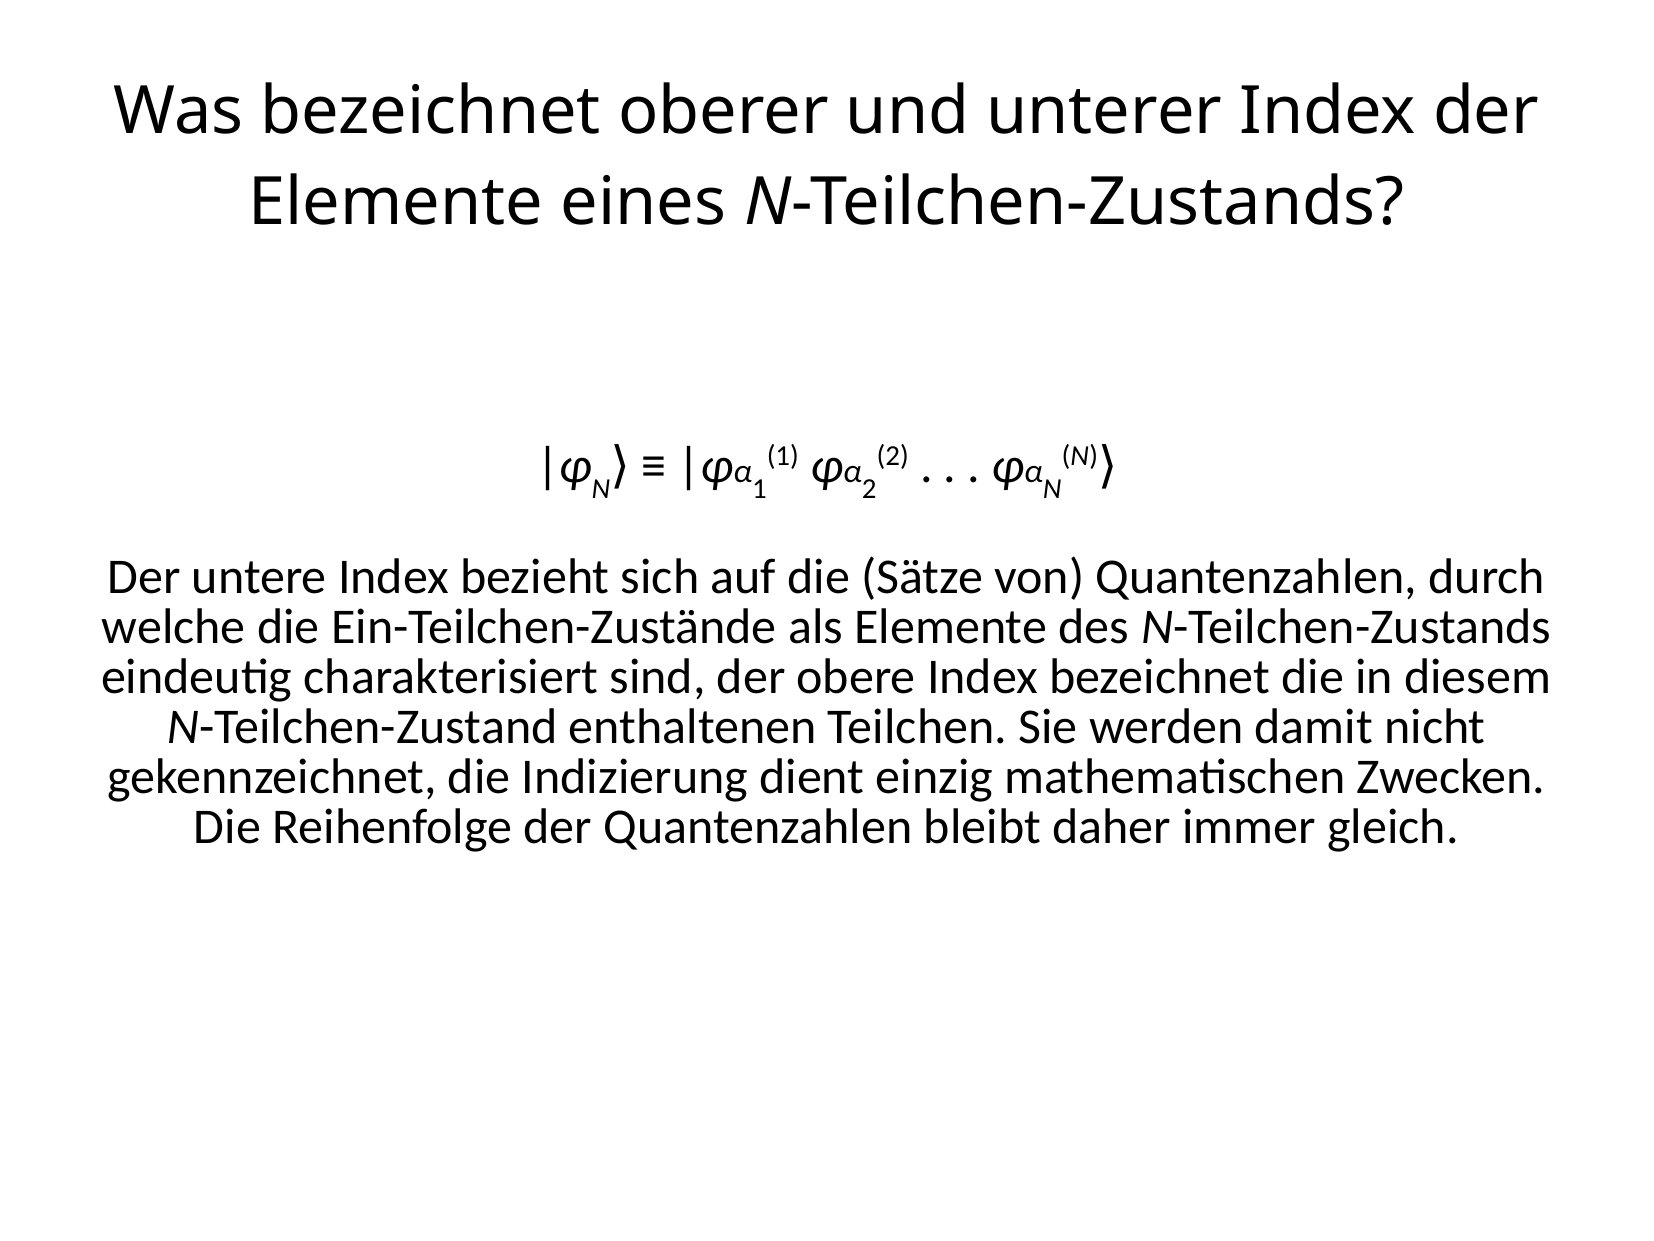

# Was bezeichnet oberer und unterer Index der Elemente eines N-Teilchen-Zustands?
|φN⟩ ≡ |φα1(1) φα2(2) . . . φαN(N)⟩
Der untere Index bezieht sich auf die (Sätze von) Quantenzahlen, durch welche die Ein-Teilchen-Zustände als Elemente des N-Teilchen-Zustands eindeutig charakterisiert sind, der obere Index bezeichnet die in diesem N-Teilchen-Zustand enthaltenen Teilchen. Sie werden damit nicht gekennzeichnet, die Indizierung dient einzig mathematischen Zwecken. Die Reihenfolge der Quantenzahlen bleibt daher immer gleich.